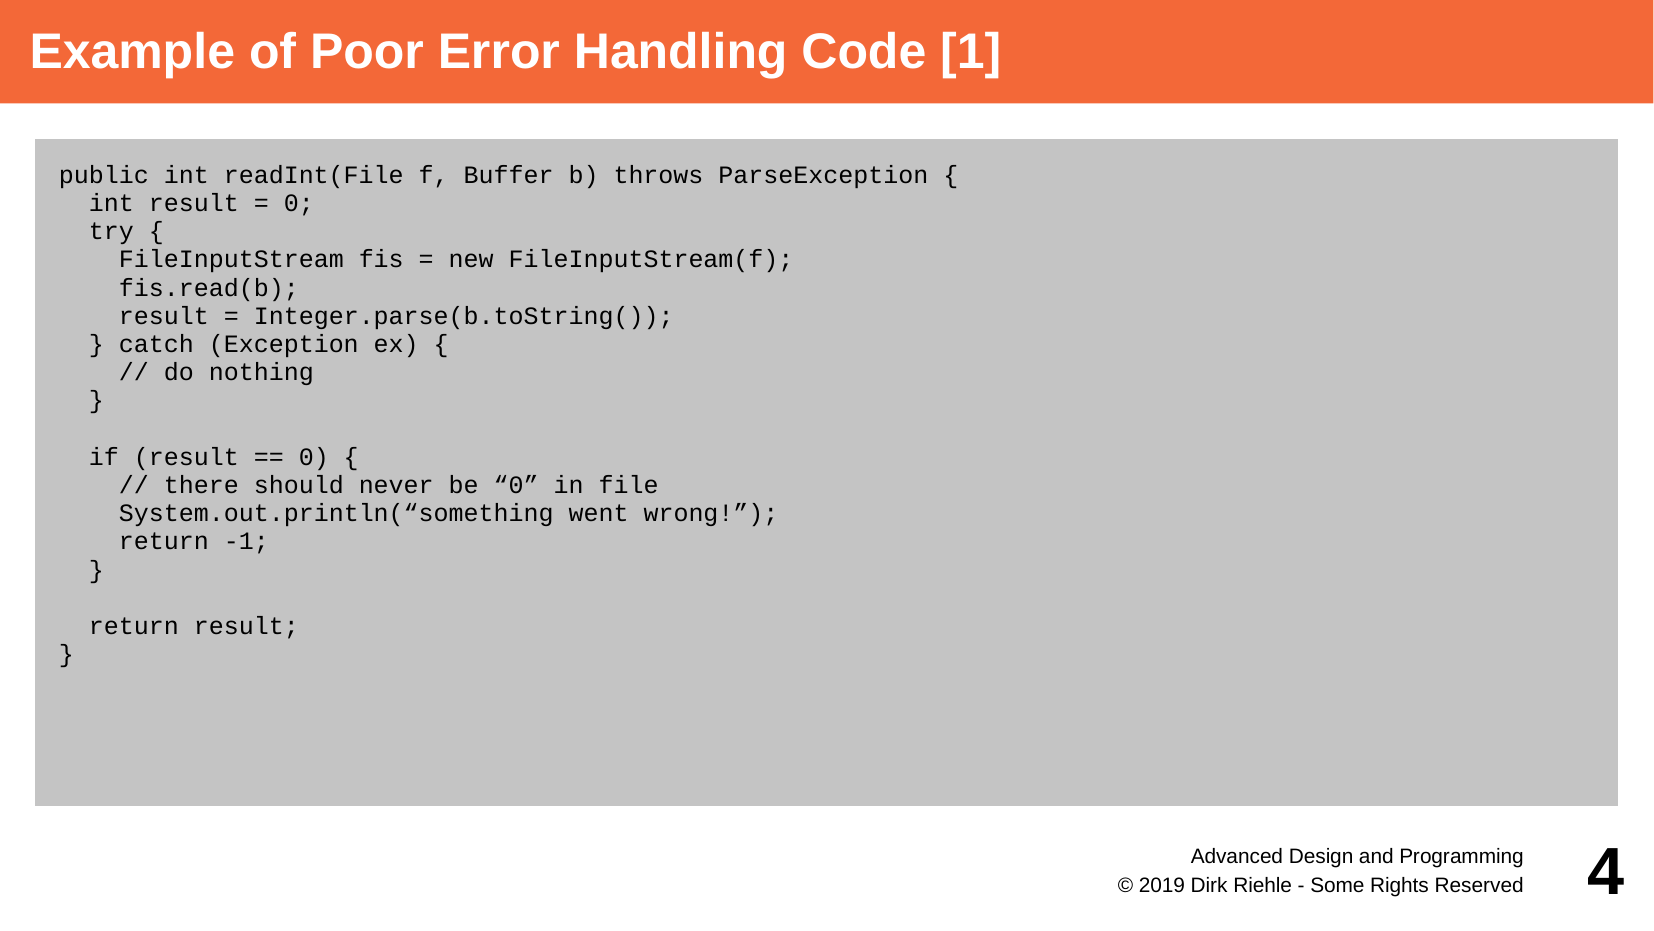

# Example of Poor Error Handling Code [1]
public int readInt(File f, Buffer b) throws ParseException {
 int result = 0;
 try {
 FileInputStream fis = new FileInputStream(f);
 fis.read(b);
 result = Integer.parse(b.toString());
 } catch (Exception ex) {
 // do nothing
 }
 if (result == 0) {
 // there should never be “0” in file
 System.out.println(“something went wrong!”);
 return -1;
 }
 return result;
}
Advanced Design and Programming
4
© 2019 Dirk Riehle - Some Rights Reserved
[1]	Doesn’t compile; created for demonstration purposes only